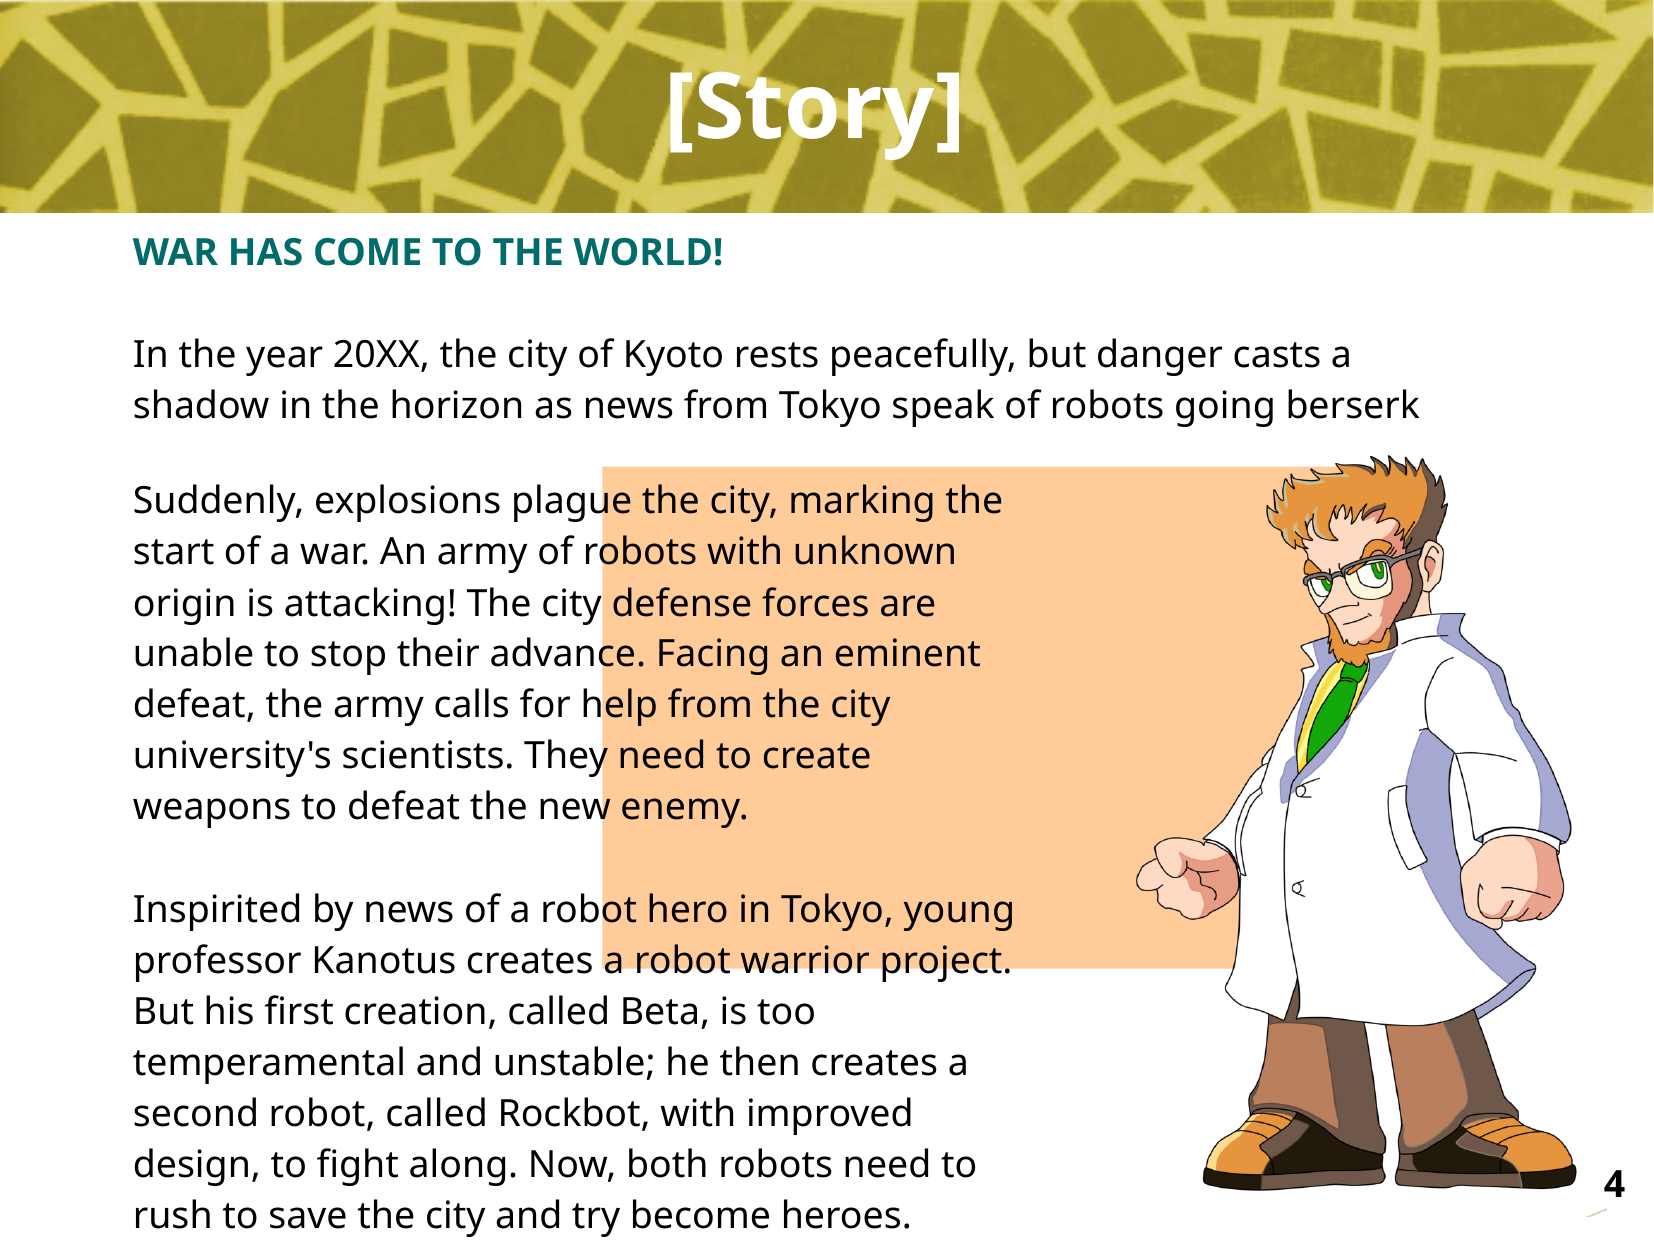

# [Story]
WAR HAS COME TO THE WORLD!
In the year 20XX, the city of Kyoto rests peacefully, but danger casts a shadow in the horizon as news from Tokyo speak of robots going berserk
Suddenly, explosions plague the city, marking the start of a war. An army of robots with unknown origin is attacking! The city defense forces are unable to stop their advance. Facing an eminent defeat, the army calls for help from the city university's scientists. They need to create weapons to defeat the new enemy.
Inspirited by news of a robot hero in Tokyo, young professor Kanotus creates a robot warrior project. But his first creation, called Beta, is too temperamental and unstable; he then creates a second robot, called Rockbot, with improved design, to fight along. Now, both robots need to rush to save the city and try become heroes.
4